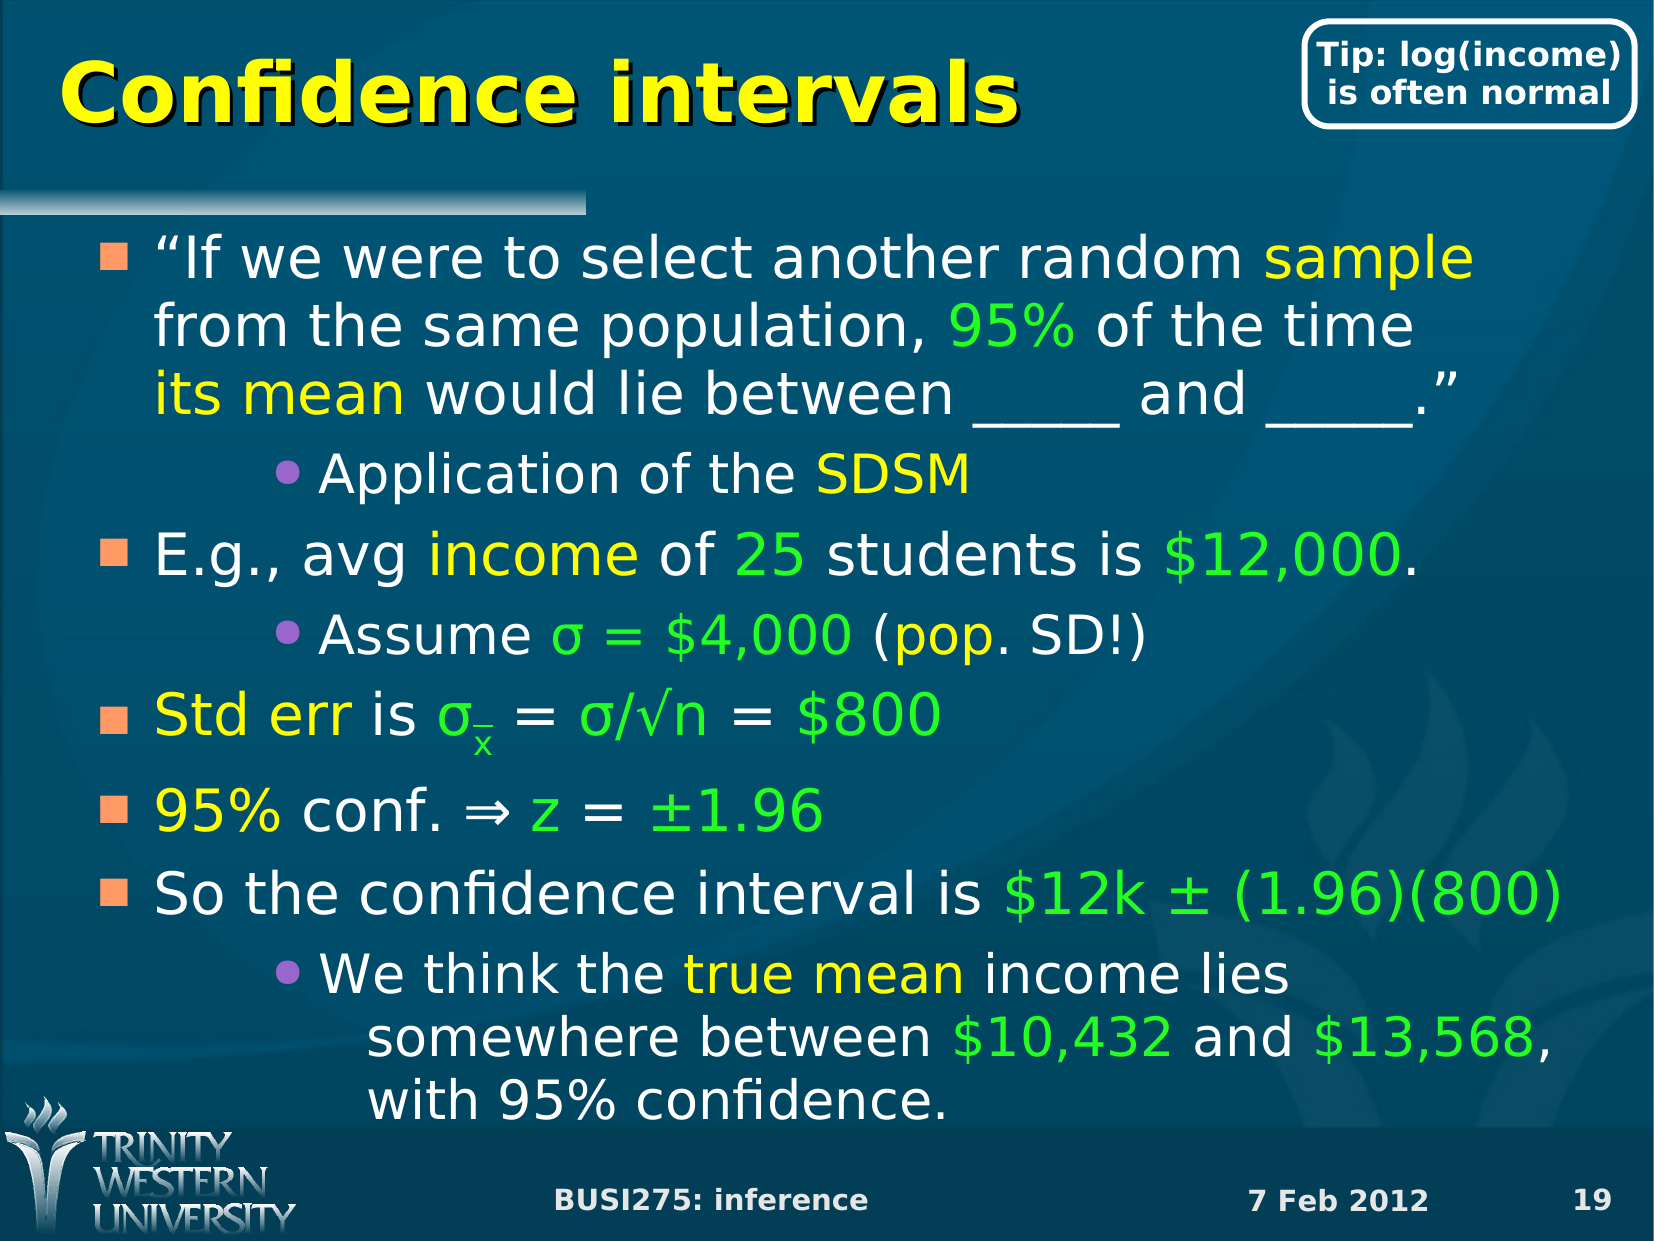

# Confidence intervals
Tip: log(income)
is often normal
“If we were to select another random sample from the same population, 95% of the time
its mean would lie between _____ and _____.”
Application of the SDSM
E.g., avg income of 25 students is $12,000.
Assume σ = $4,000 (pop. SD!)
Std err is σx = σ/√n = $800
95% conf. ⇒ z = ±1.96
So the confidence interval is $12k ± (1.96)(800)
We think the true mean income lies somewhere between $10,432 and $13,568, with 95% confidence.
BUSI275: inference
7 Feb 2012
19